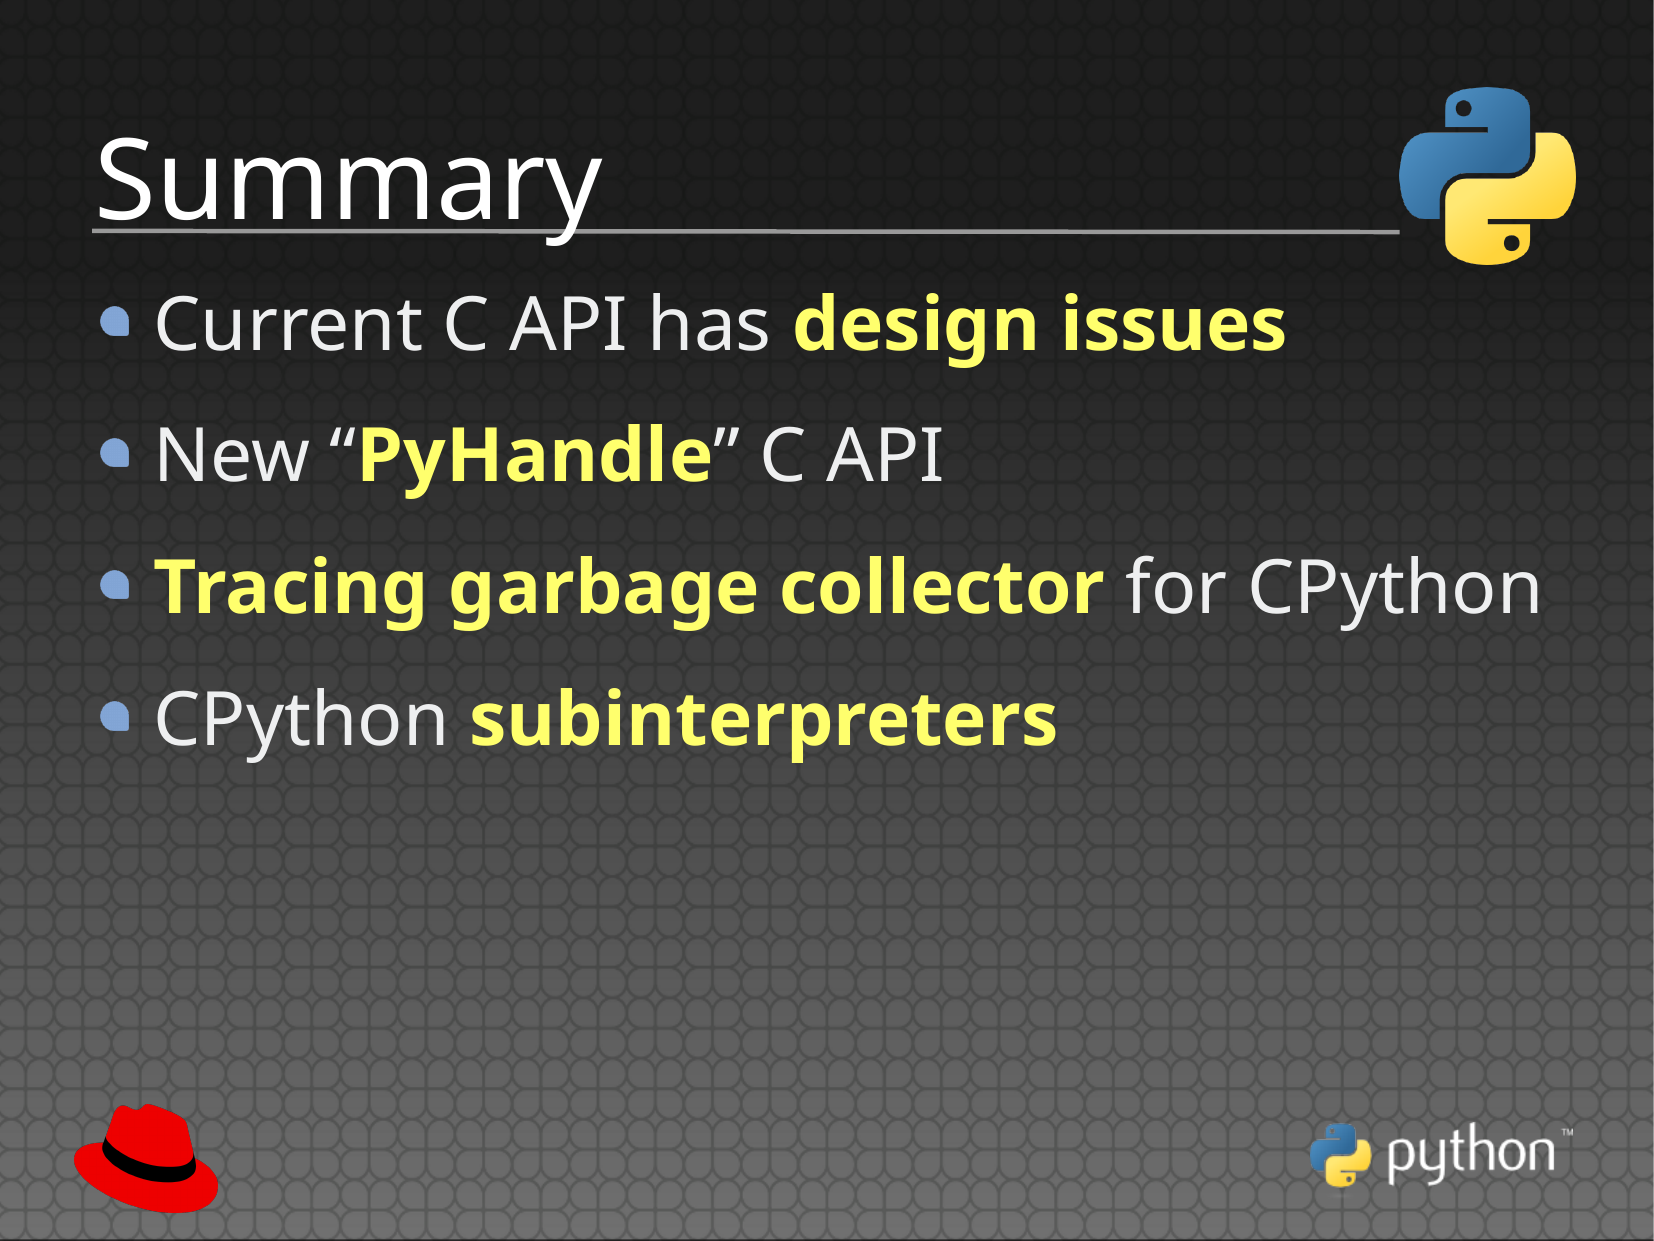

Summary
# Current C API has design issues
New “PyHandle” C API
Tracing garbage collector for CPython
CPython subinterpreters